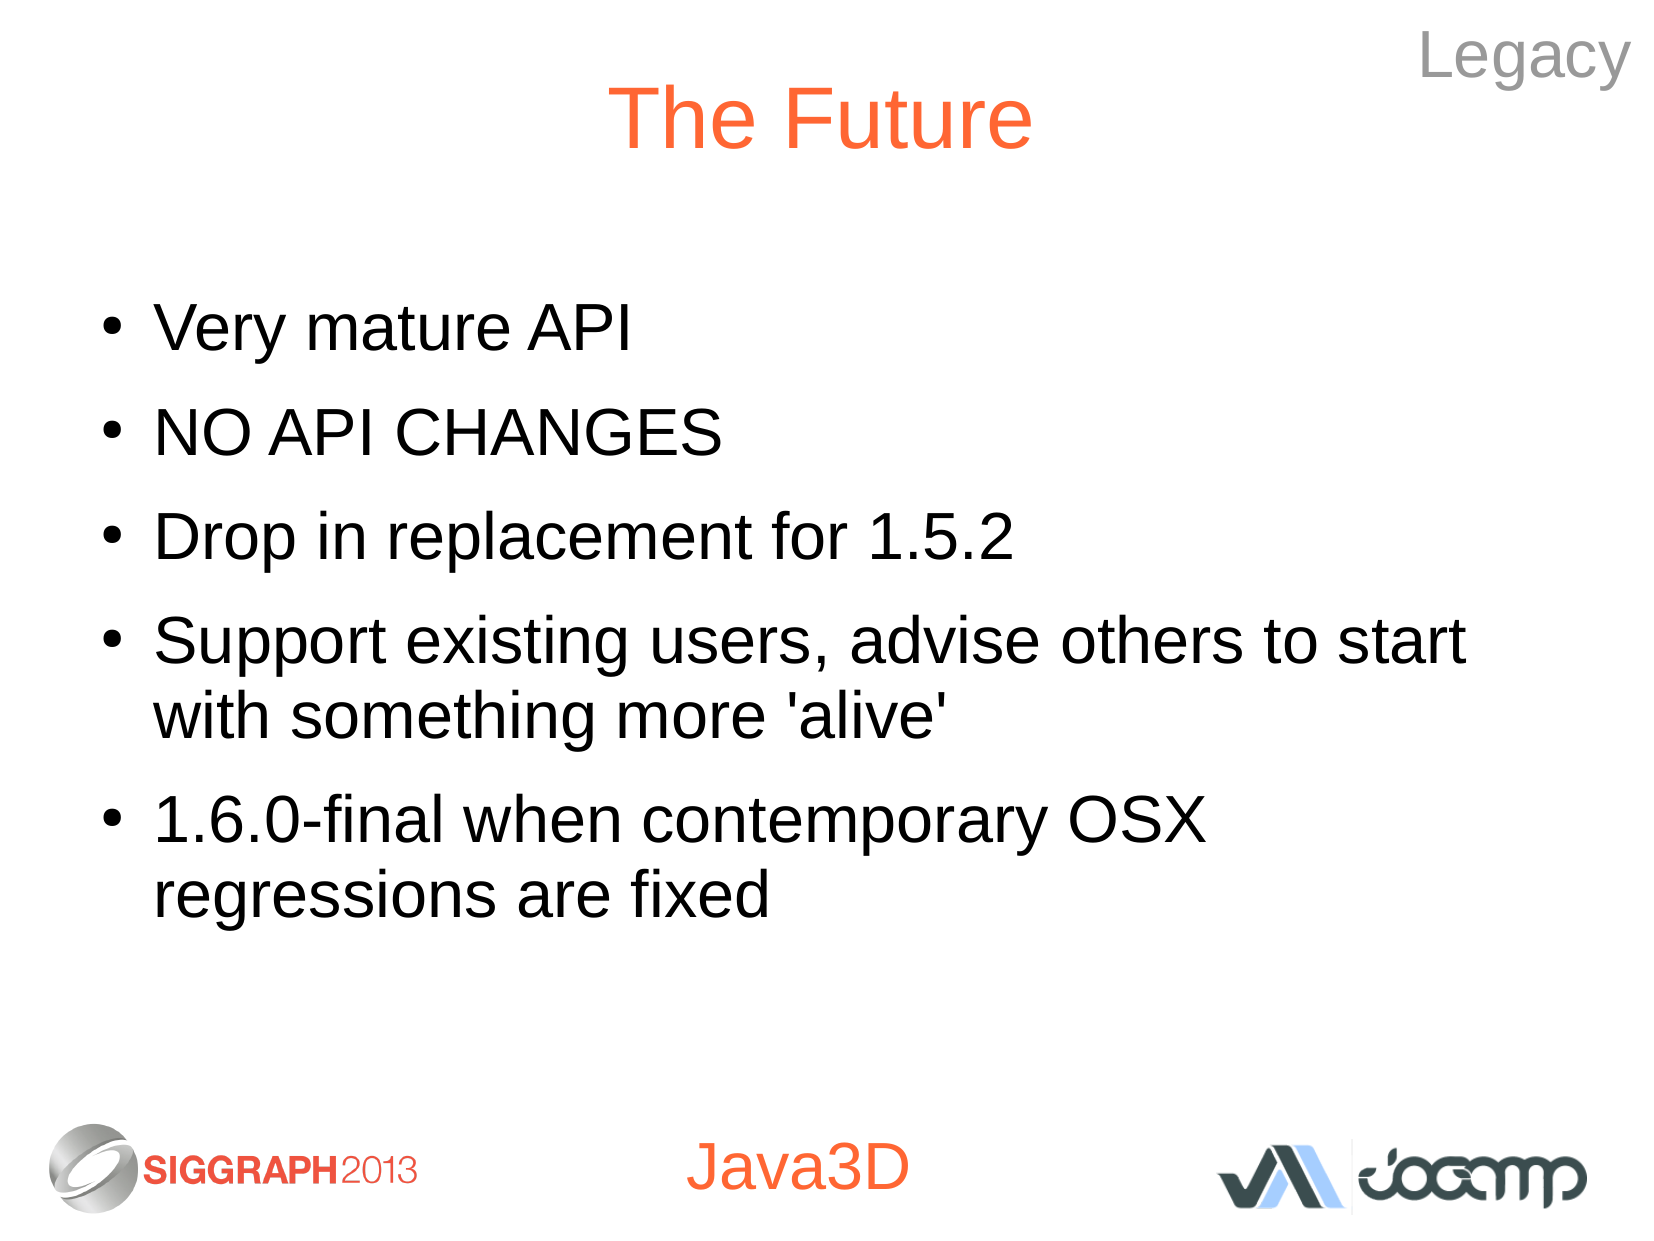

Legacy
# The Future
Very mature API
NO API CHANGES
Drop in replacement for 1.5.2
Support existing users, advise others to start with something more 'alive'
1.6.0-final when contemporary OSX regressions are fixed
Java3D